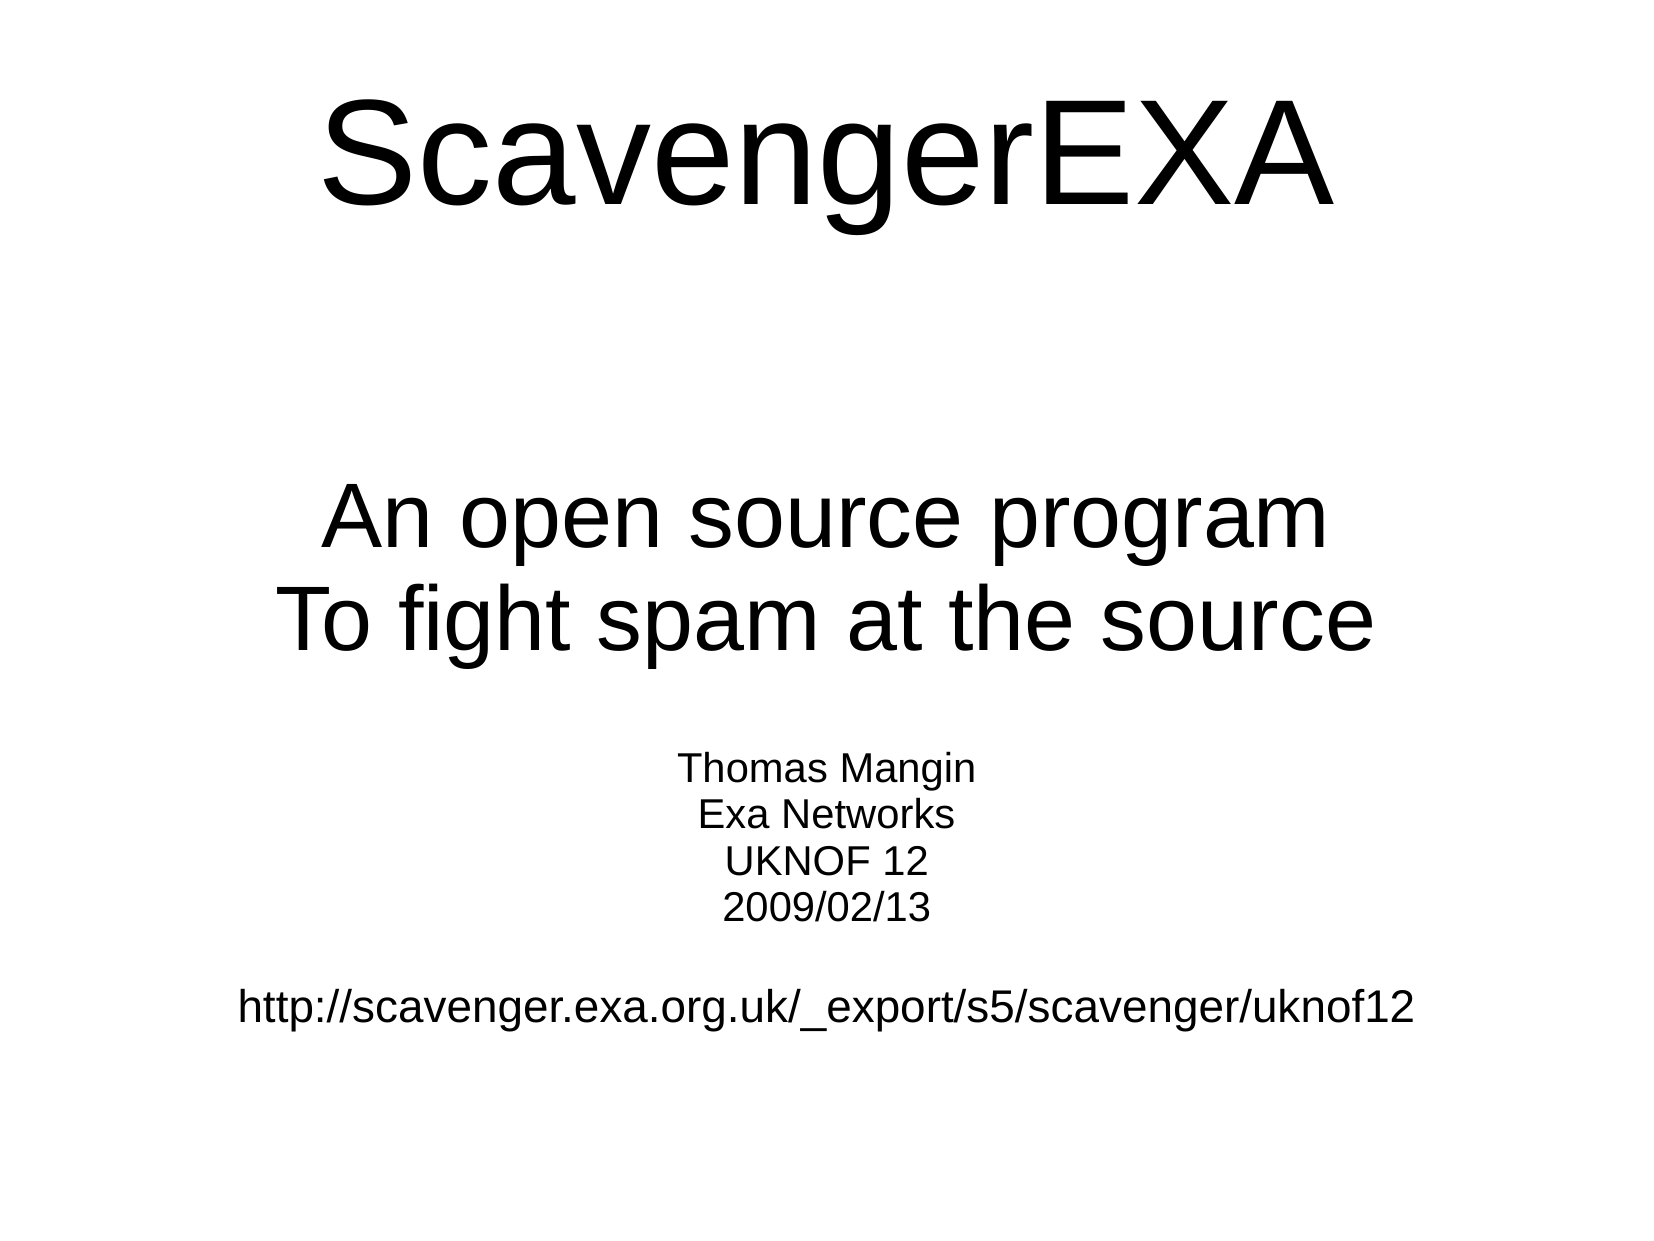

# ScavengerEXA
An open source program
To fight spam at the source
Thomas Mangin
Exa Networks
UKNOF 12
2009/02/13
http://scavenger.exa.org.uk/_export/s5/scavenger/uknof12